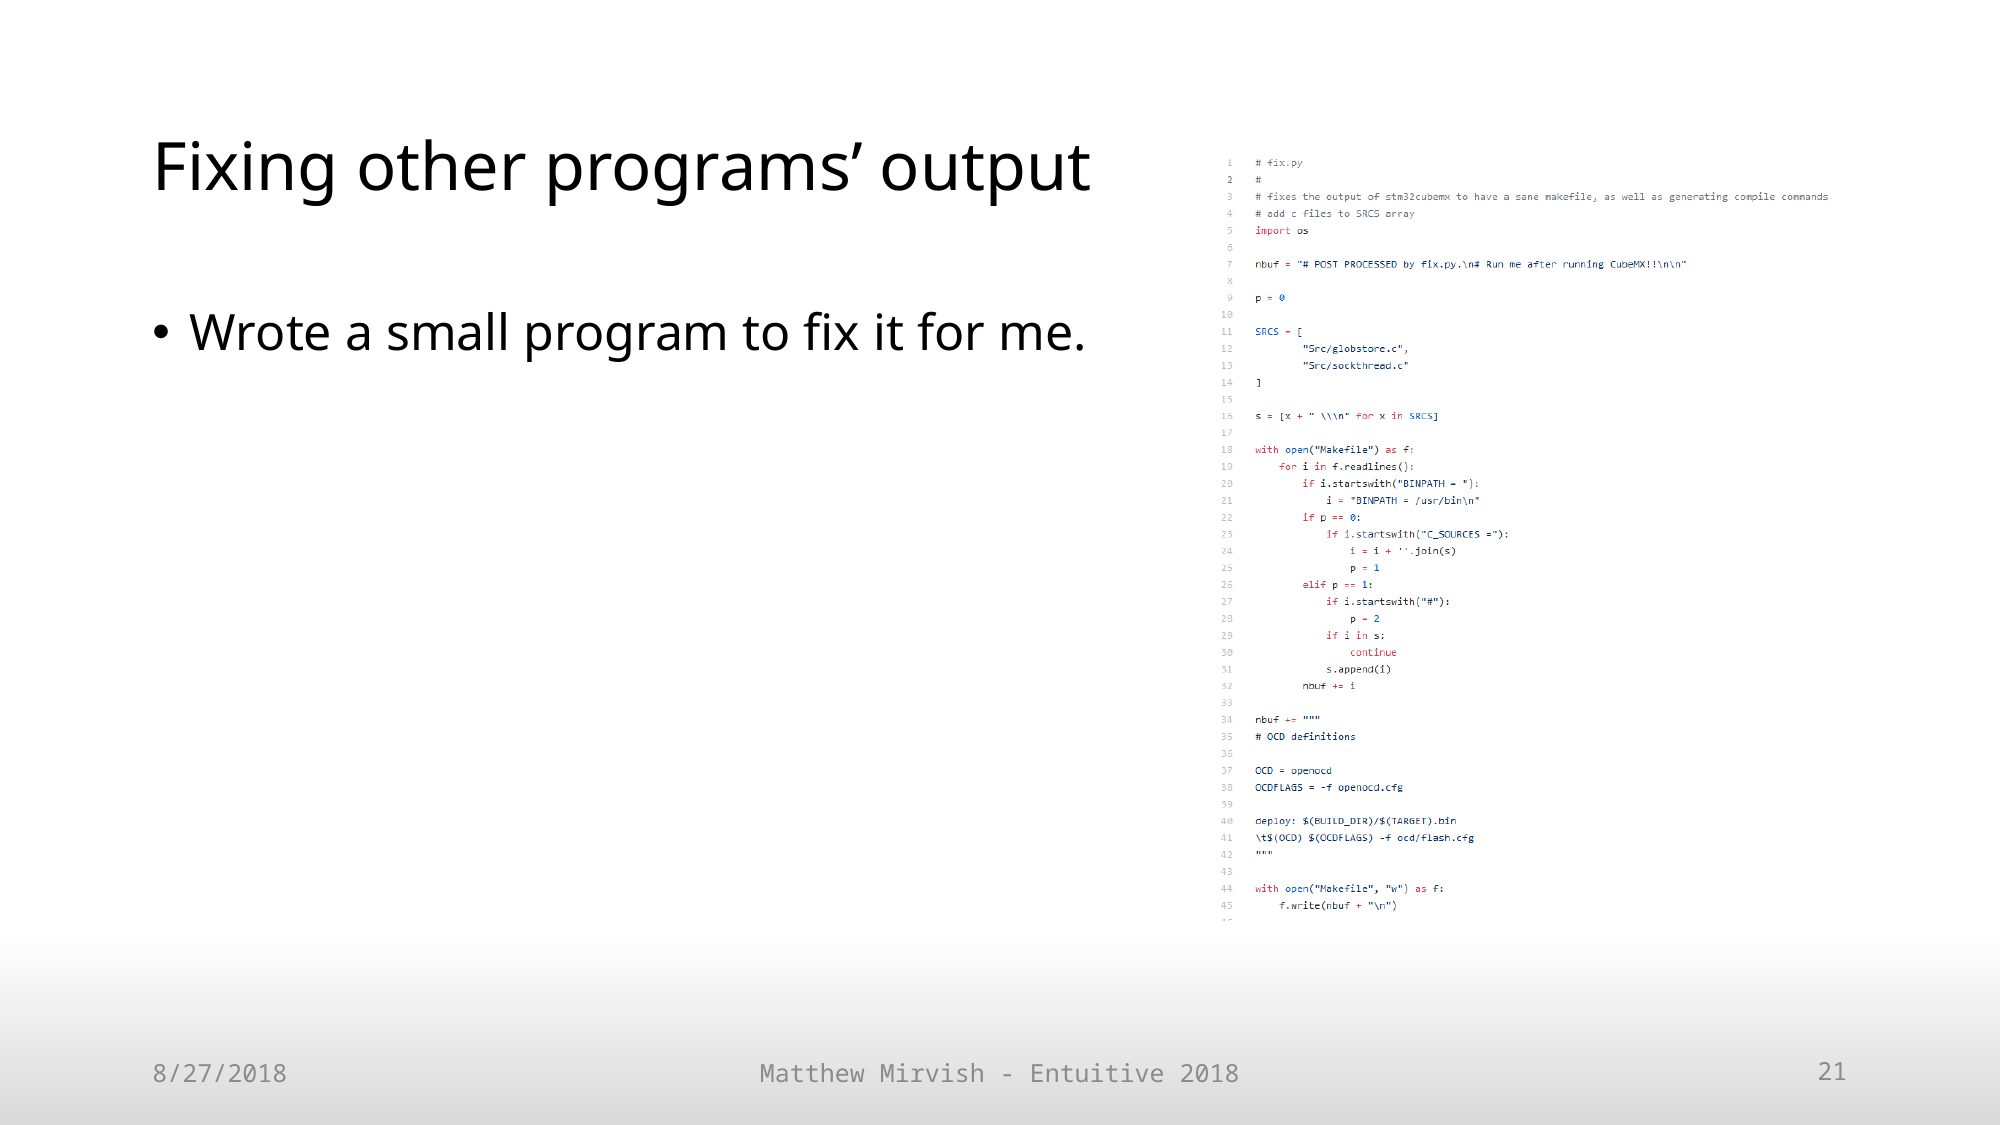

# Fixing other programs’ output
Wrote a small program to fix it for me.
8/27/2018
Matthew Mirvish - Entuitive 2018